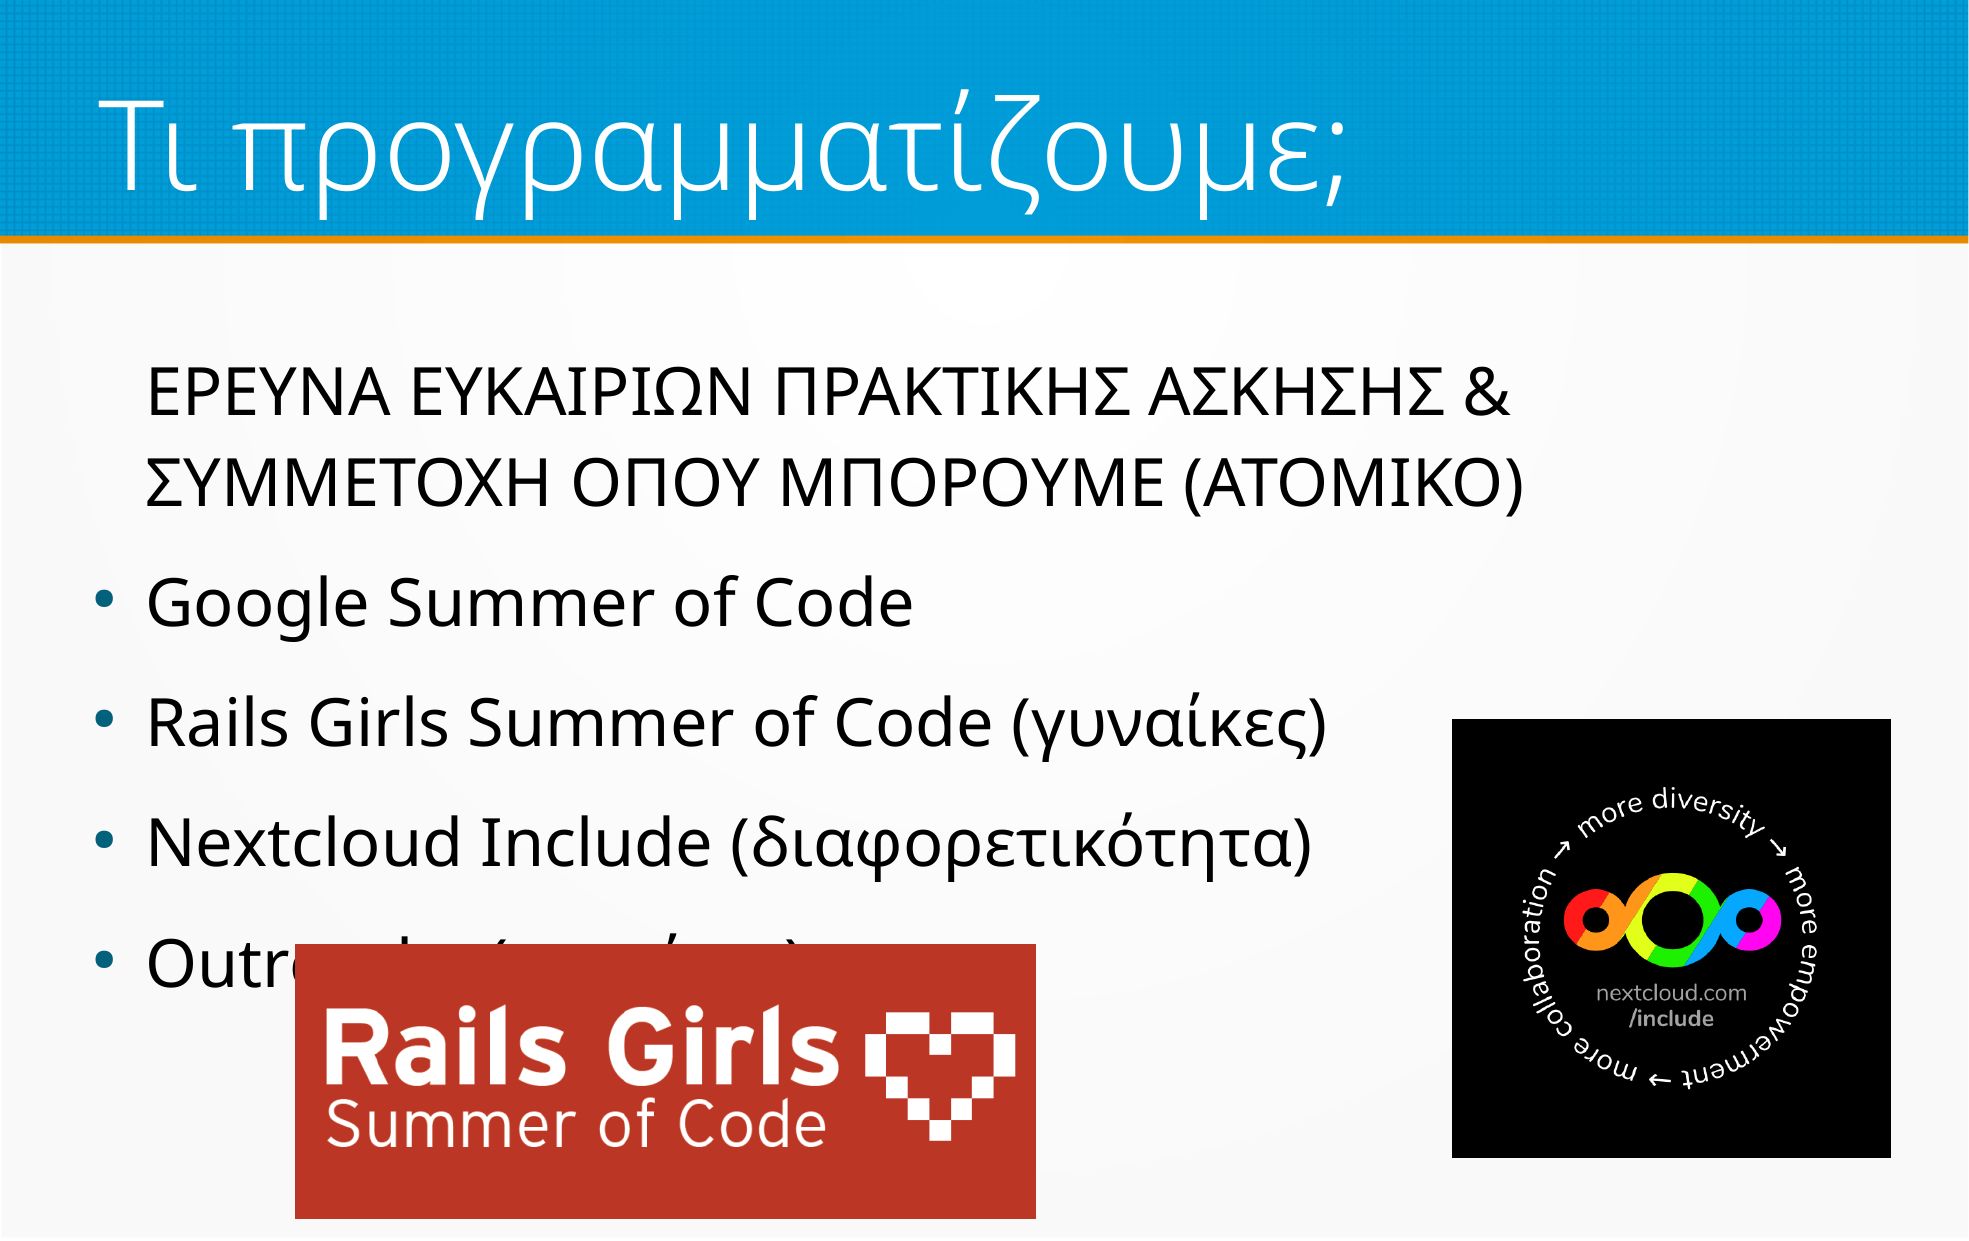

# Τι προγραμματίζουμε;
ΕΡΕΥΝΑ ΕΥΚΑΙΡΙΩΝ ΠΡΑΚΤΙΚΗΣ ΑΣΚΗΣΗΣ & ΣΥΜΜΕΤΟΧΗ ΟΠΟΥ ΜΠΟΡΟΥΜΕ (ΑΤΟΜΙΚΟ)
Google Summer of Code
Rails Girls Summer of Code (γυναίκες)
Nextcloud Include (διαφορετικότητα)
Outreachy (γυναίκες)